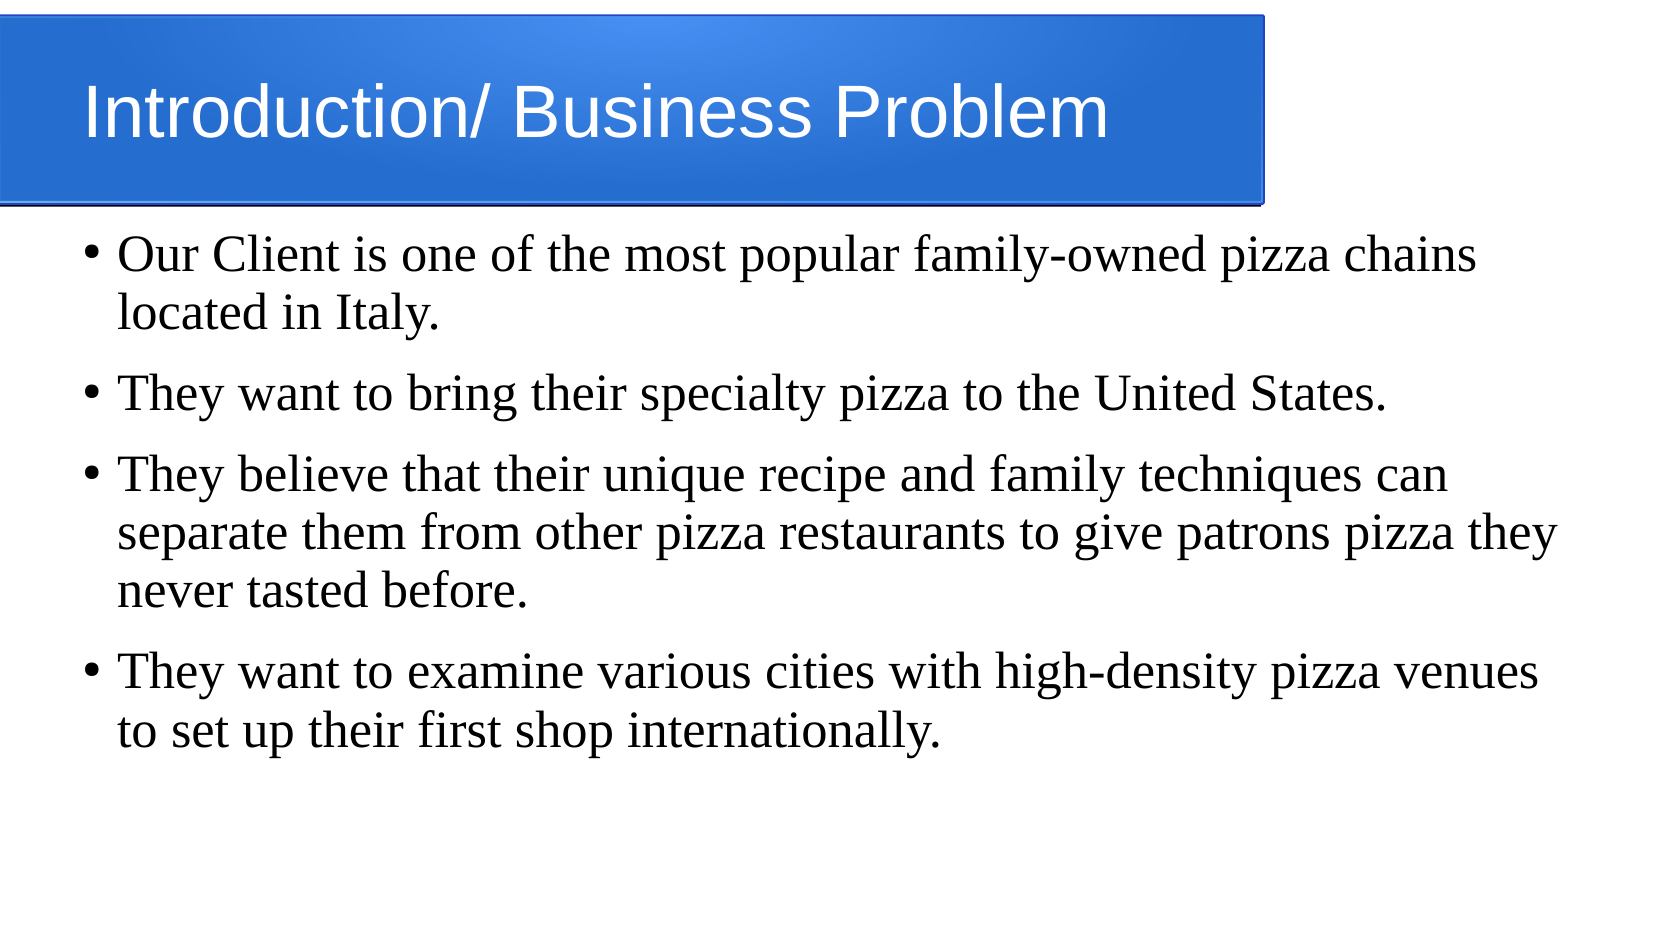

# Introduction/ Business Problem
Our Client is one of the most popular family-owned pizza chains located in Italy.
They want to bring their specialty pizza to the United States.
They believe that their unique recipe and family techniques can separate them from other pizza restaurants to give patrons pizza they never tasted before.
They want to examine various cities with high-density pizza venues to set up their first shop internationally.